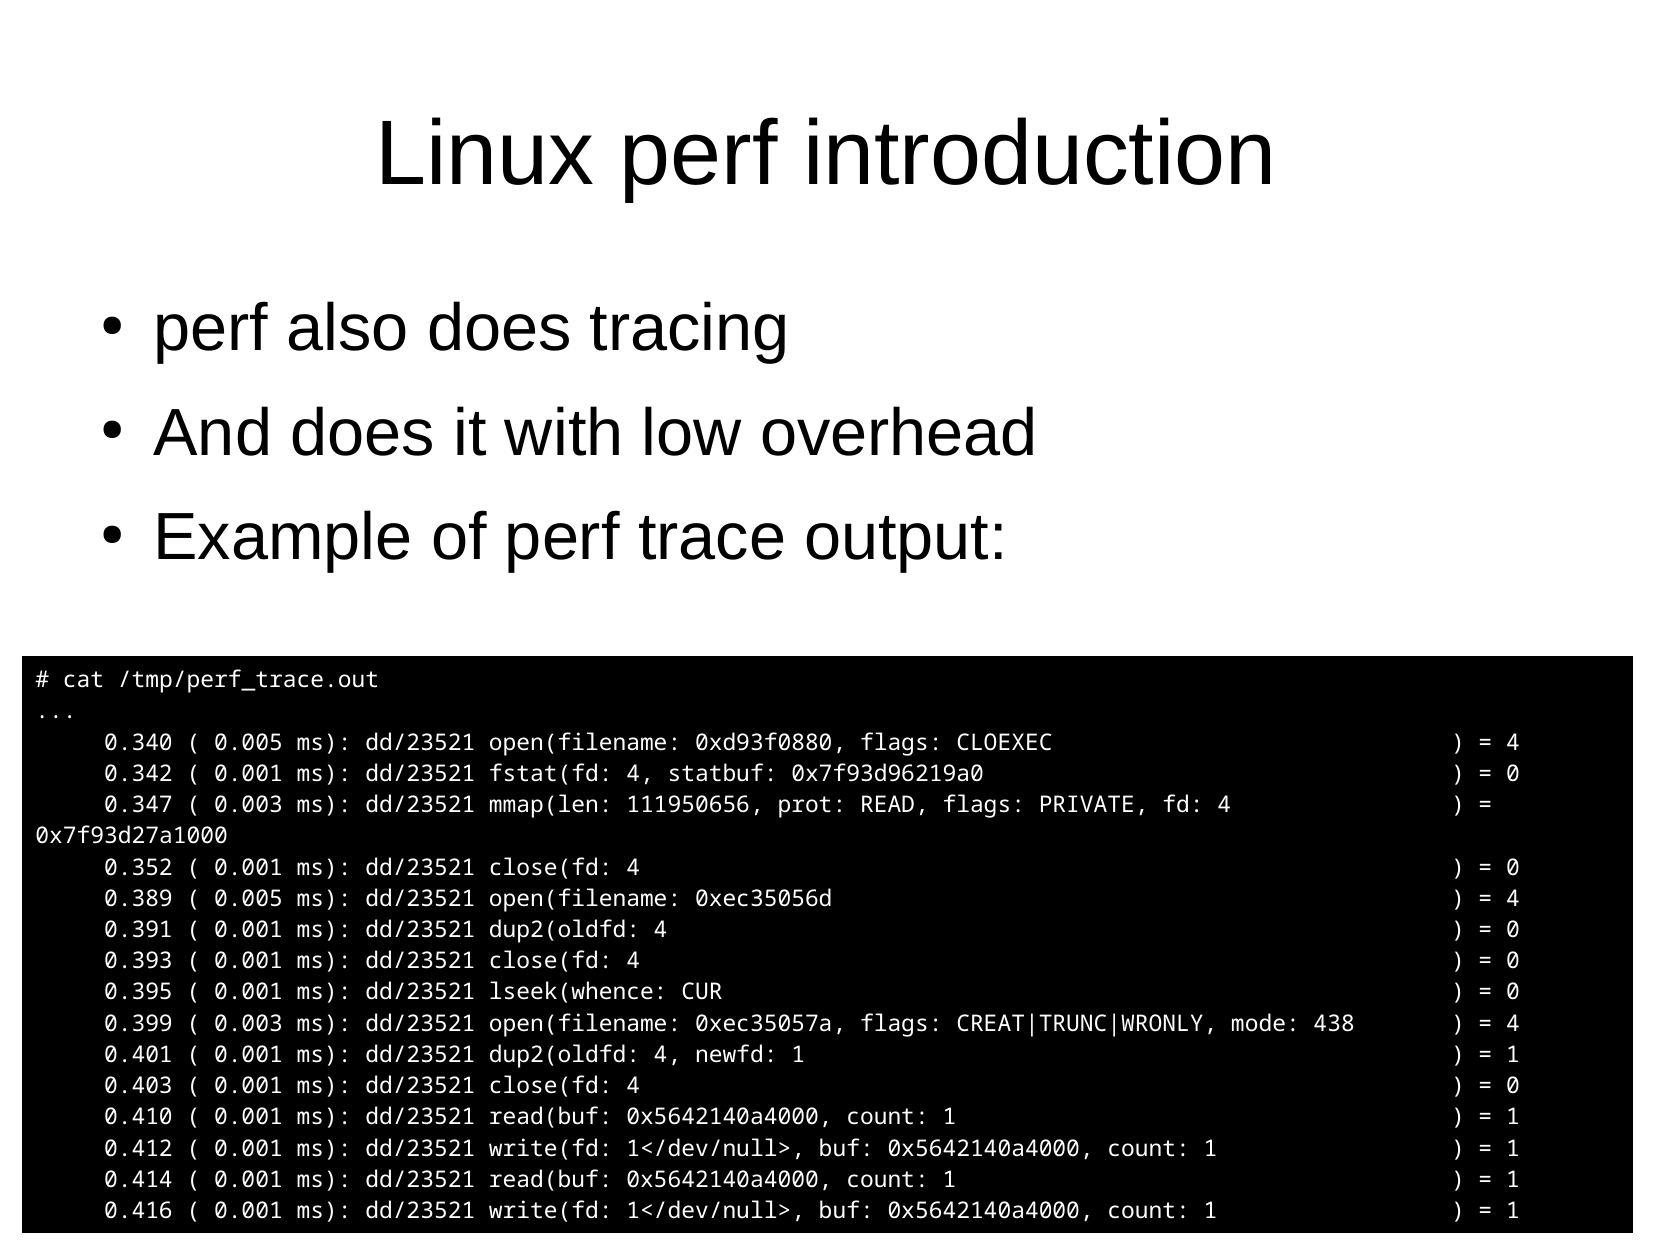

# Linux perf introduction
perf also does tracing
And does it with low overhead
Example of perf trace output:
| # cat /tmp/perf\_trace.out ... 0.340 ( 0.005 ms): dd/23521 open(filename: 0xd93f0880, flags: CLOEXEC ) = 4 0.342 ( 0.001 ms): dd/23521 fstat(fd: 4, statbuf: 0x7f93d96219a0 ) = 0 0.347 ( 0.003 ms): dd/23521 mmap(len: 111950656, prot: READ, flags: PRIVATE, fd: 4 ) = 0x7f93d27a1000 0.352 ( 0.001 ms): dd/23521 close(fd: 4 ) = 0 0.389 ( 0.005 ms): dd/23521 open(filename: 0xec35056d ) = 4 0.391 ( 0.001 ms): dd/23521 dup2(oldfd: 4 ) = 0 0.393 ( 0.001 ms): dd/23521 close(fd: 4 ) = 0 0.395 ( 0.001 ms): dd/23521 lseek(whence: CUR ) = 0 0.399 ( 0.003 ms): dd/23521 open(filename: 0xec35057a, flags: CREAT|TRUNC|WRONLY, mode: 438 ) = 4 0.401 ( 0.001 ms): dd/23521 dup2(oldfd: 4, newfd: 1 ) = 1 0.403 ( 0.001 ms): dd/23521 close(fd: 4 ) = 0 0.410 ( 0.001 ms): dd/23521 read(buf: 0x5642140a4000, count: 1 ) = 1 0.412 ( 0.001 ms): dd/23521 write(fd: 1</dev/null>, buf: 0x5642140a4000, count: 1 ) = 1 0.414 ( 0.001 ms): dd/23521 read(buf: 0x5642140a4000, count: 1 ) = 1 0.416 ( 0.001 ms): dd/23521 write(fd: 1</dev/null>, buf: 0x5642140a4000, count: 1 ) = 1 |
| --- |